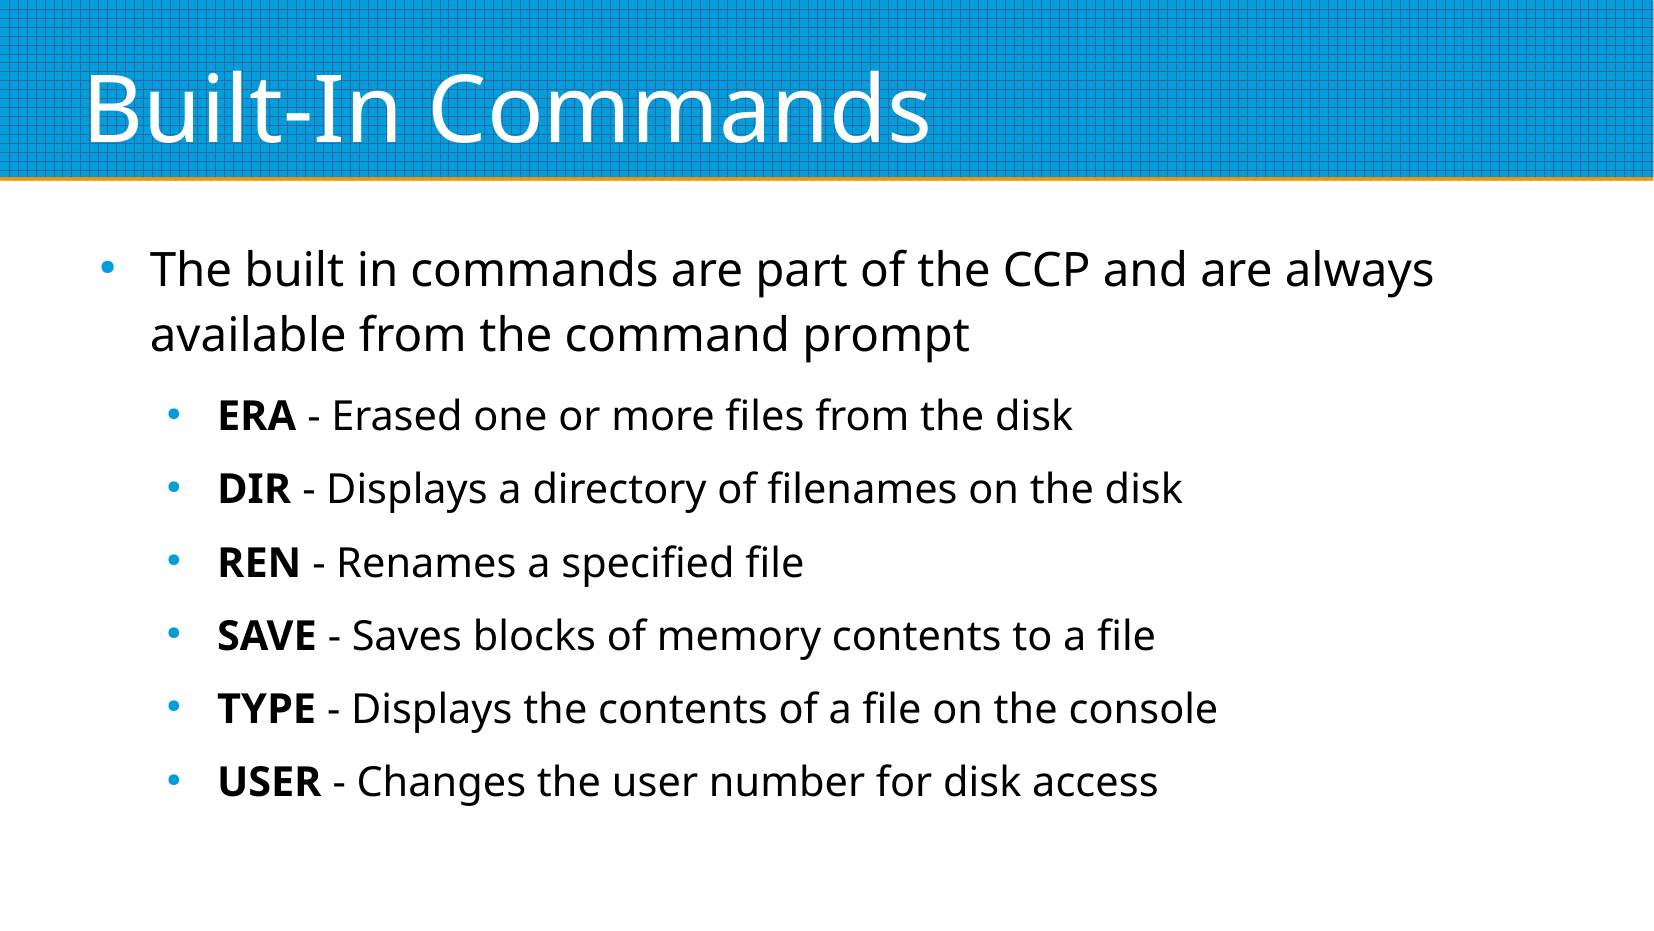

# Built-In Commands
The built in commands are part of the CCP and are always available from the command prompt
ERA - Erased one or more files from the disk
DIR - Displays a directory of filenames on the disk
REN - Renames a specified file
SAVE - Saves blocks of memory contents to a file
TYPE - Displays the contents of a file on the console
USER - Changes the user number for disk access